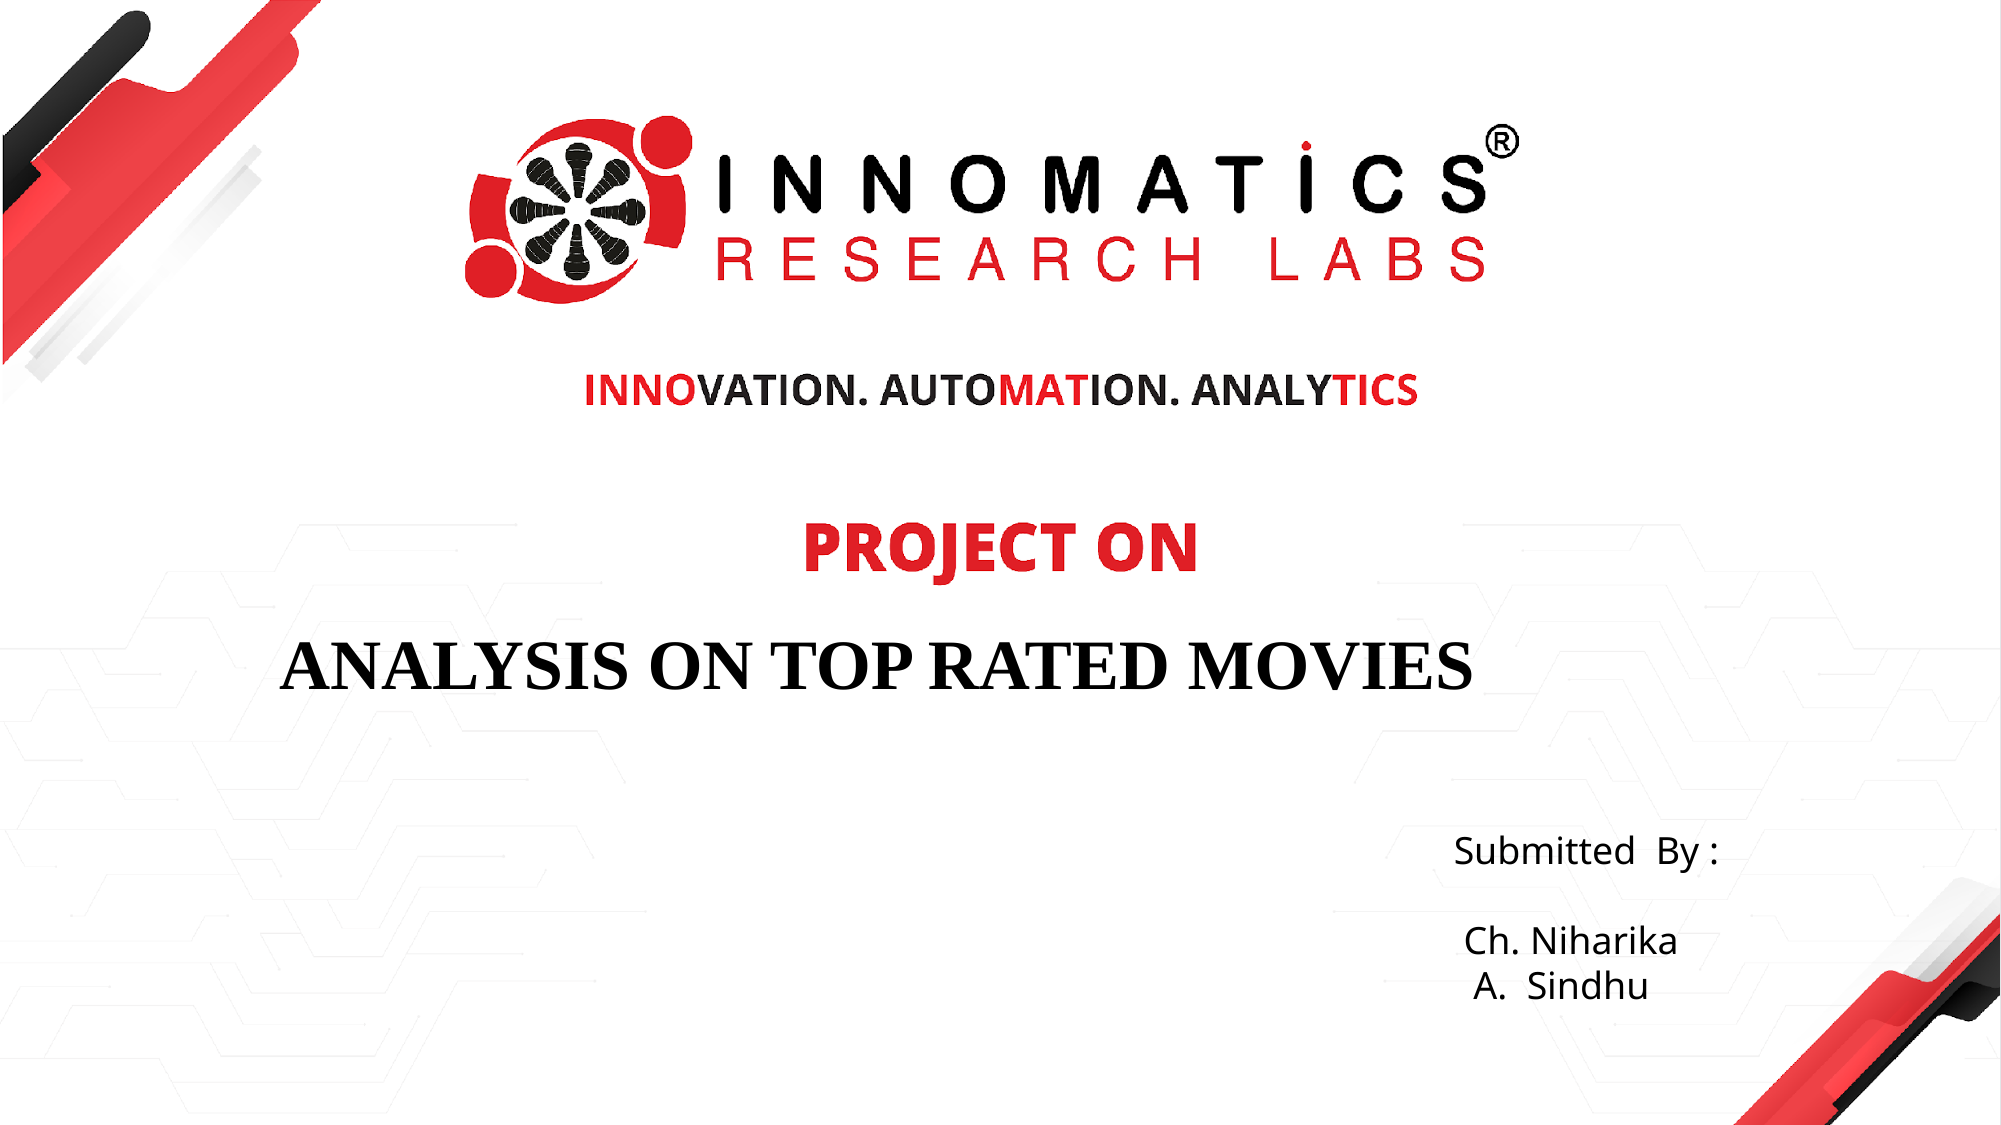

ANALYSIS ON TOP RATED MOVIES
Submitted By :
 Ch. Niharika
 A. Sindhu